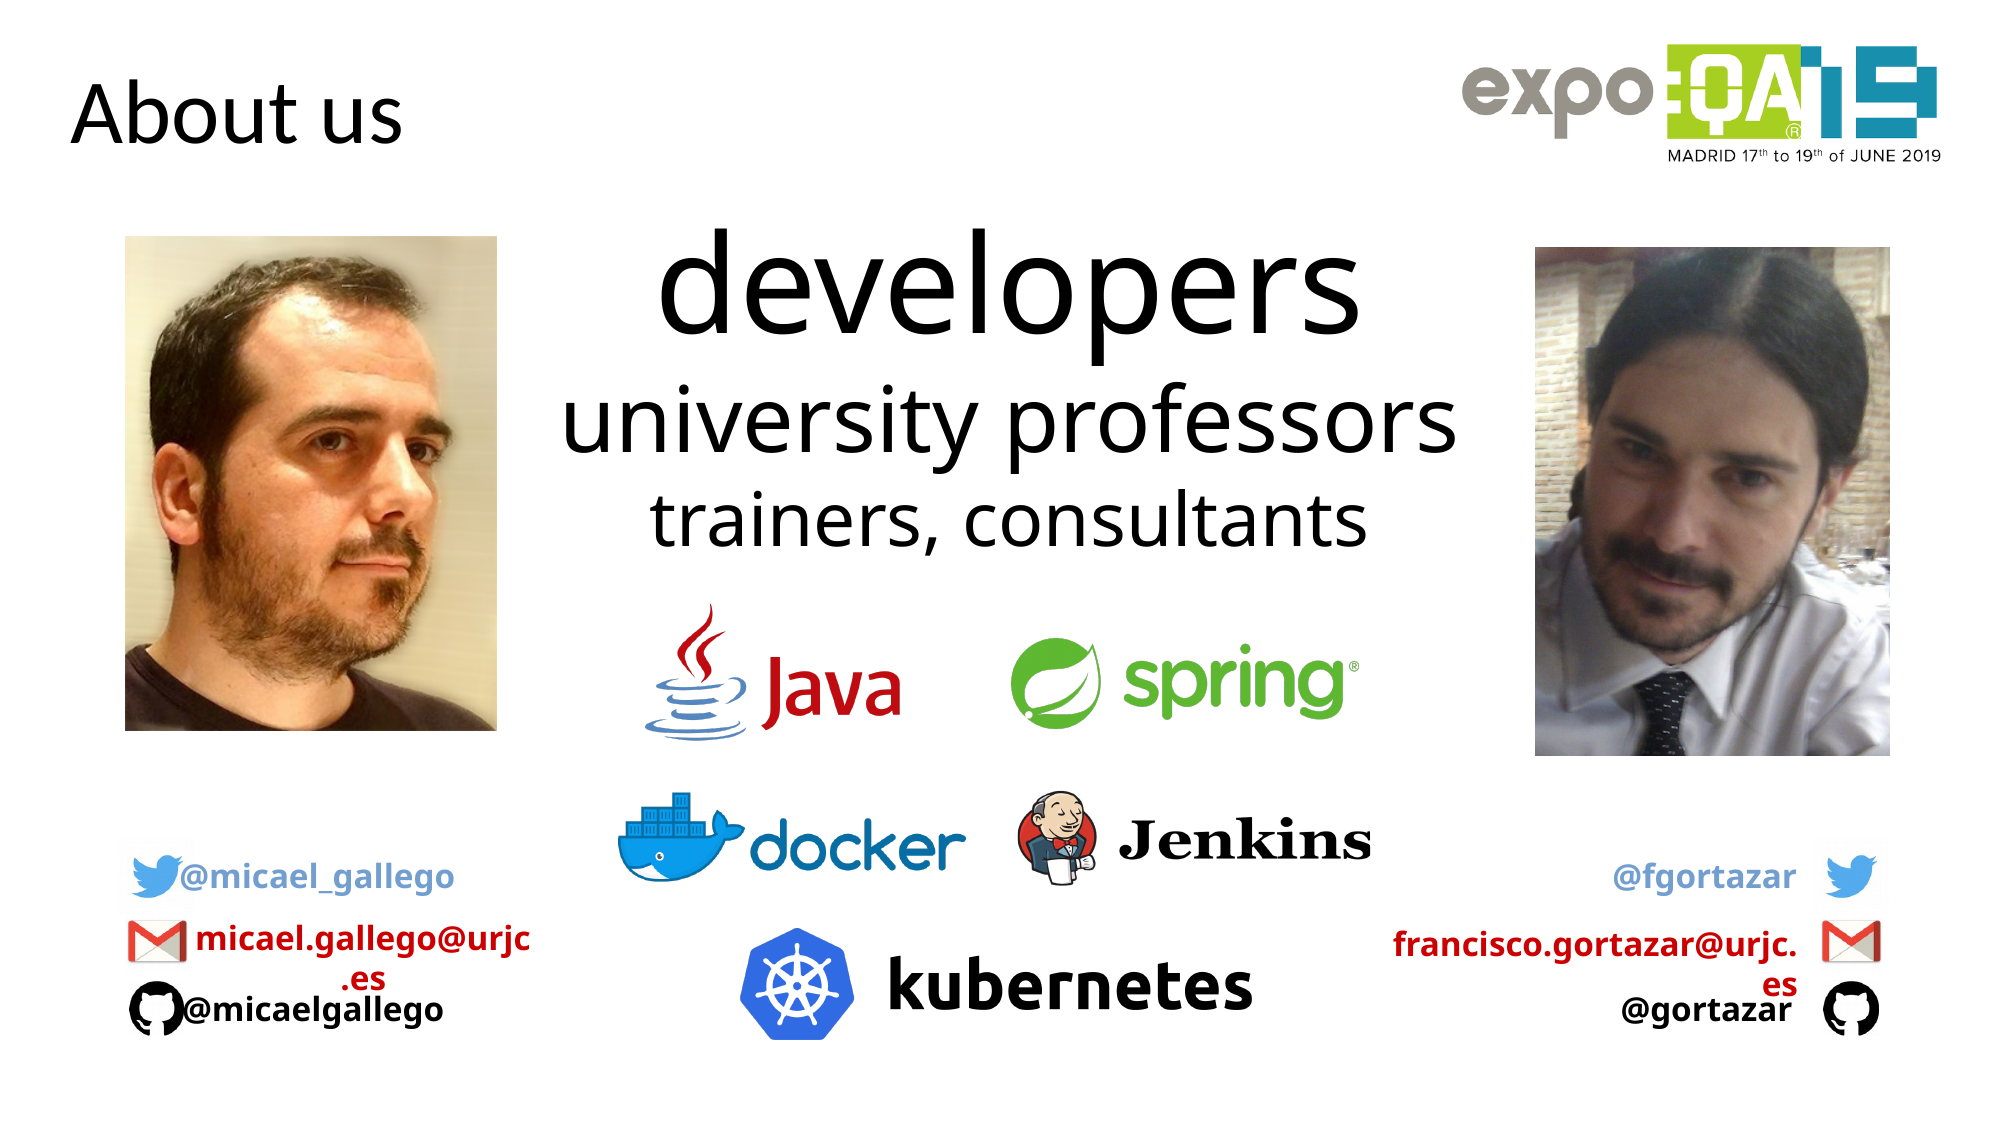

# About us
developers
university professors
trainers, consultants
@micael_gallego
@fgortazar
micael.gallego@urjc.es
francisco.gortazar@urjc.es
@micaelgallego
@gortazar